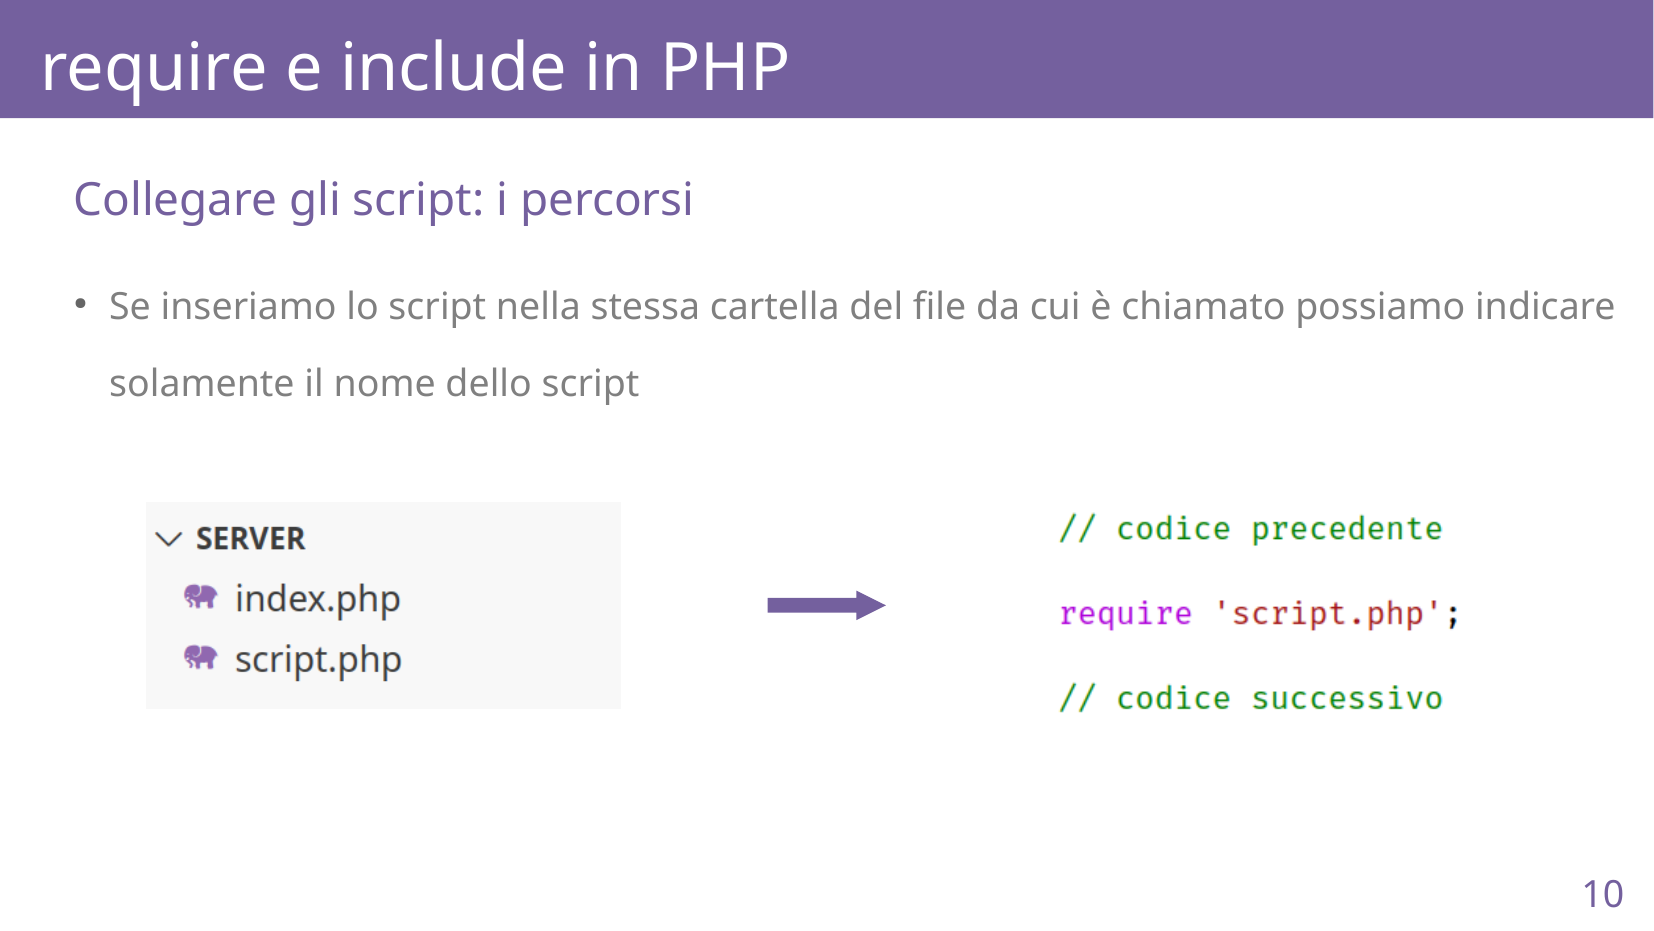

require e include in PHP
Collegare gli script: i percorsi
Se inseriamo lo script nella stessa cartella del file da cui è chiamato possiamo indicare
solamente il nome dello script